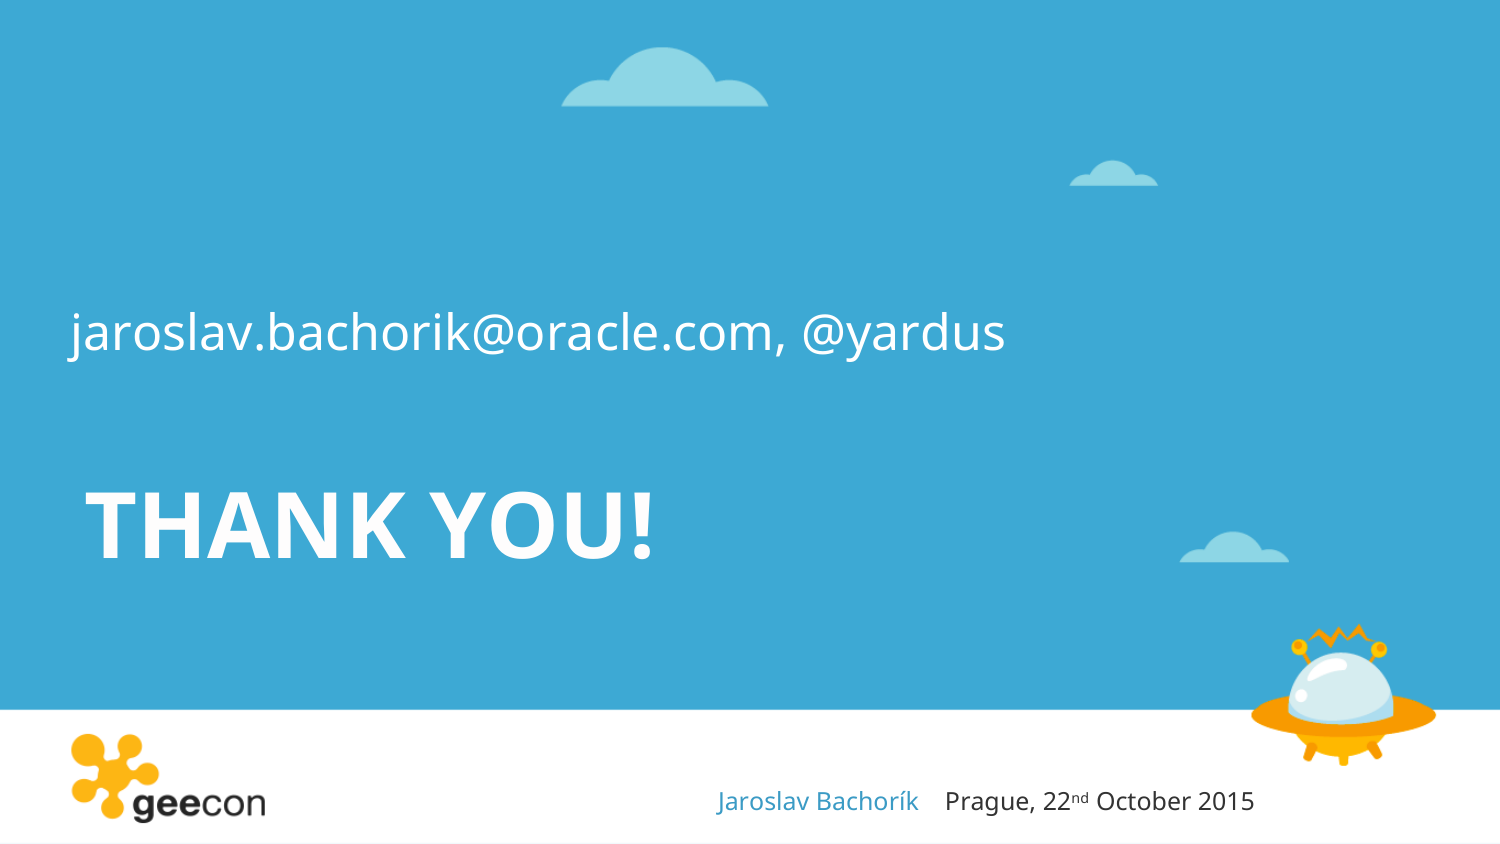

jaroslav.bachorik@oracle.com, @yardus
# THANK YOU!
Jaroslav Bachorík Prague, 22nd October 2015